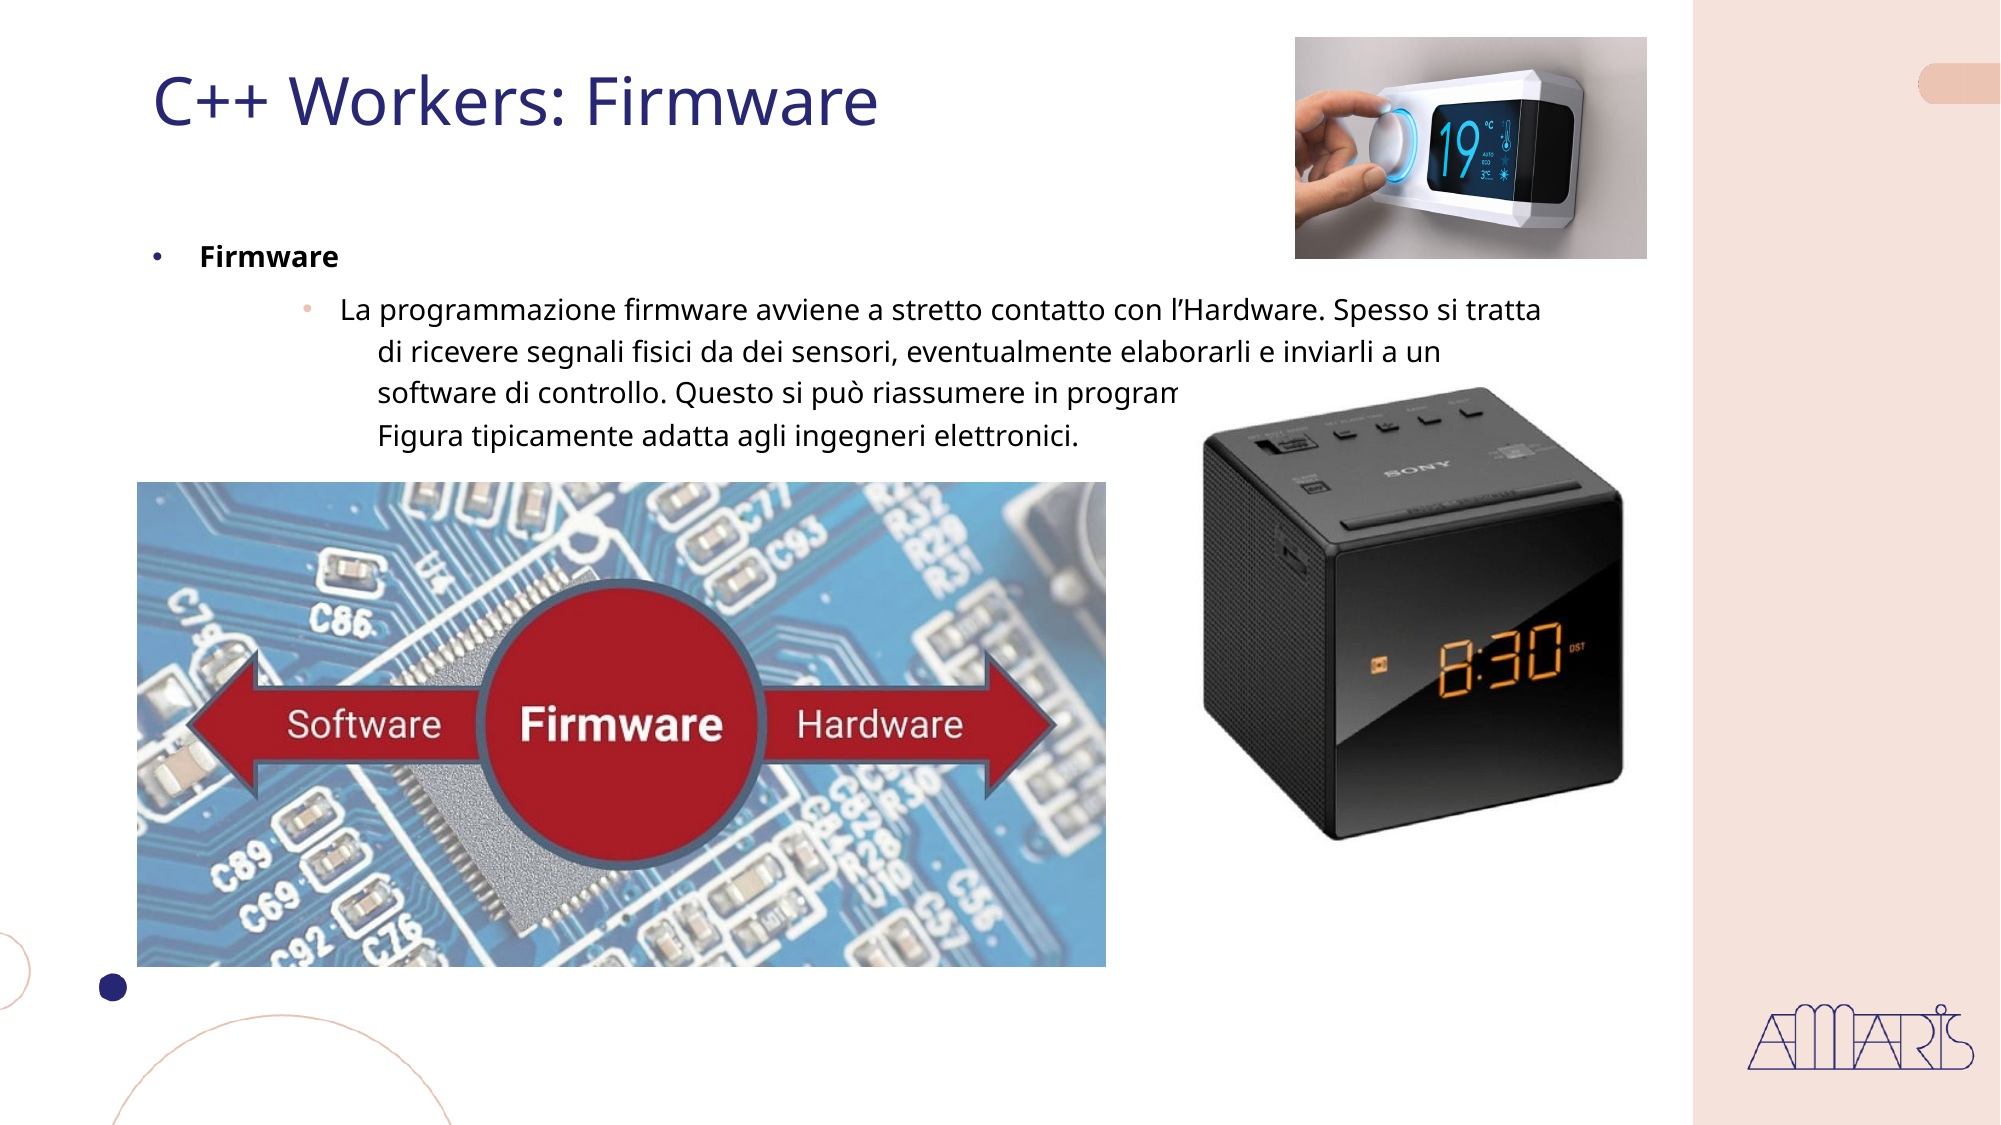

# C++ Workers: Firmware
Firmware
La programmazione firmware avviene a stretto contatto con l’Hardware. Spesso si tratta di ricevere segnali fisici da dei sensori, eventualmente elaborarli e inviarli a un software di controllo. Questo si può riassumere in programmazione di driver.
Figura tipicamente adatta agli ingegneri elettronici.